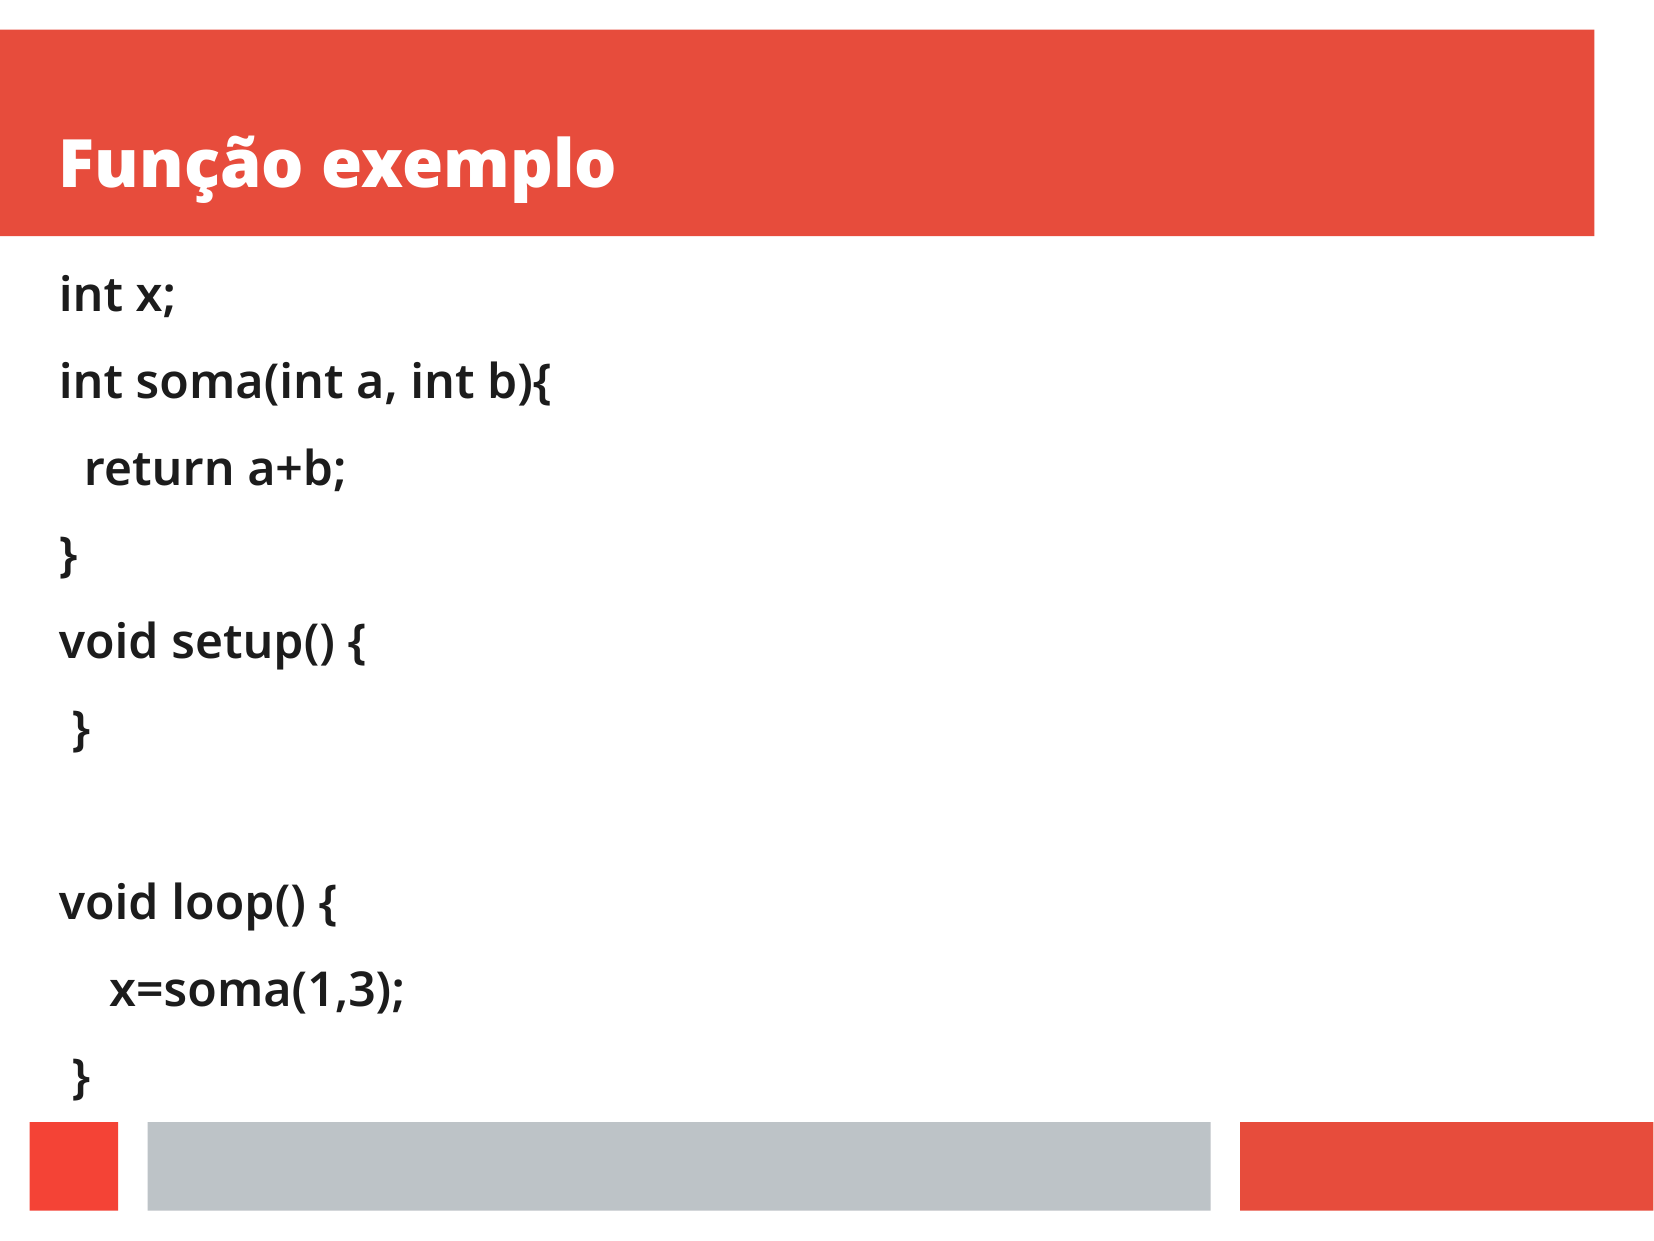

# Função exemplo
int x;
int soma(int a, int b){
 return a+b;
}
void setup() {
 }
void loop() {
 x=soma(1,3);
 }